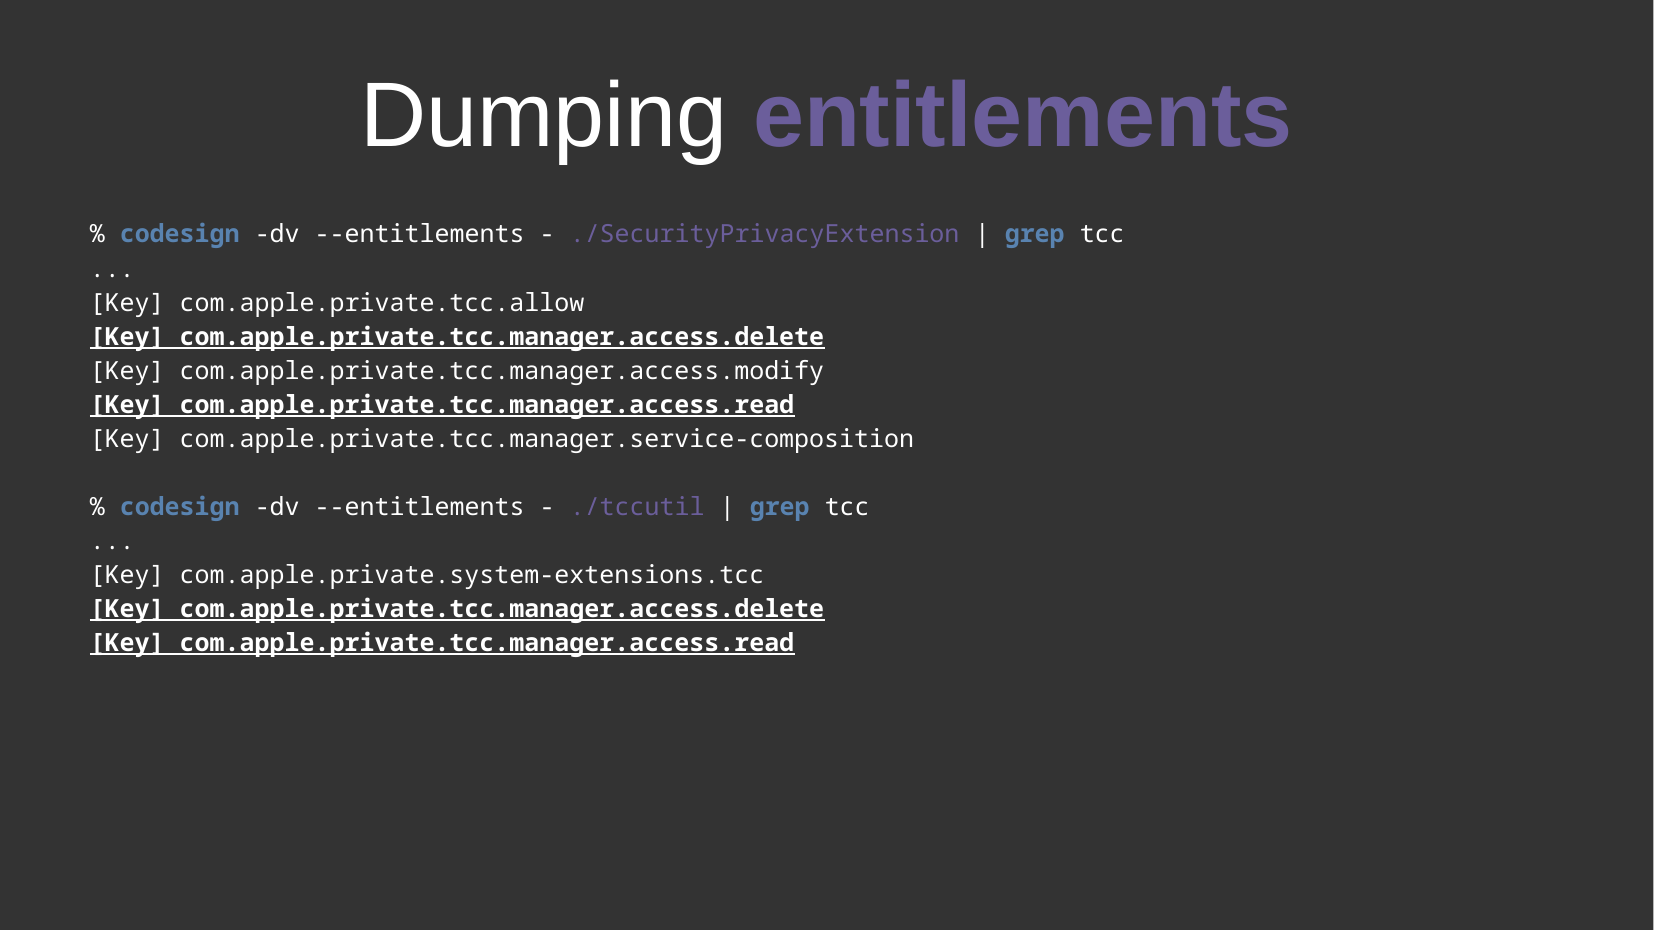

# Dumping entitlements
% codesign -dv --entitlements - ./SecurityPrivacyExtension | grep tcc
...
[Key] com.apple.private.tcc.allow
[Key] com.apple.private.tcc.manager.access.delete
[Key] com.apple.private.tcc.manager.access.modify
[Key] com.apple.private.tcc.manager.access.read
[Key] com.apple.private.tcc.manager.service-composition
% codesign -dv --entitlements - ./tccutil | grep tcc
...
[Key] com.apple.private.system-extensions.tcc
[Key] com.apple.private.tcc.manager.access.delete
[Key] com.apple.private.tcc.manager.access.read